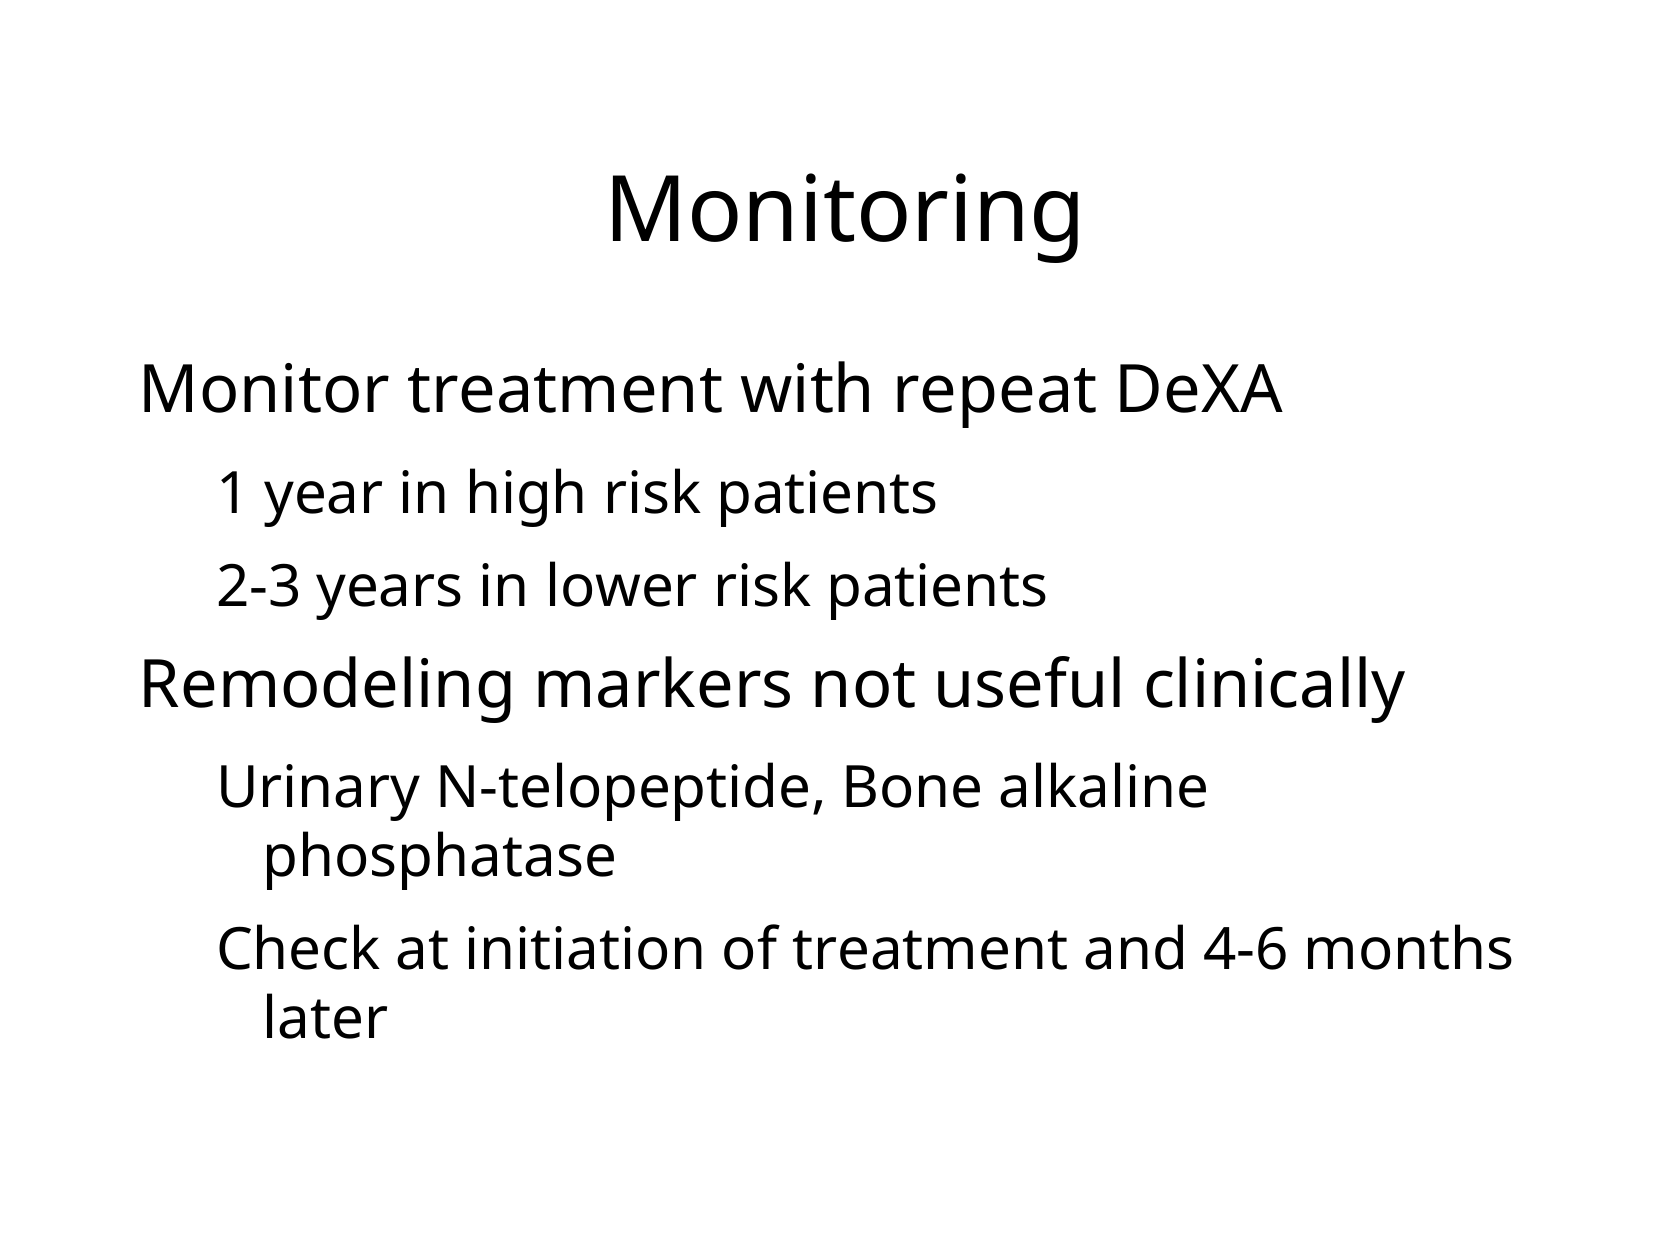

# Monitoring
Monitor treatment with repeat DeXA
1 year in high risk patients
2-3 years in lower risk patients
Remodeling markers not useful clinically
Urinary N-telopeptide, Bone alkaline phosphatase
Check at initiation of treatment and 4-6 months later